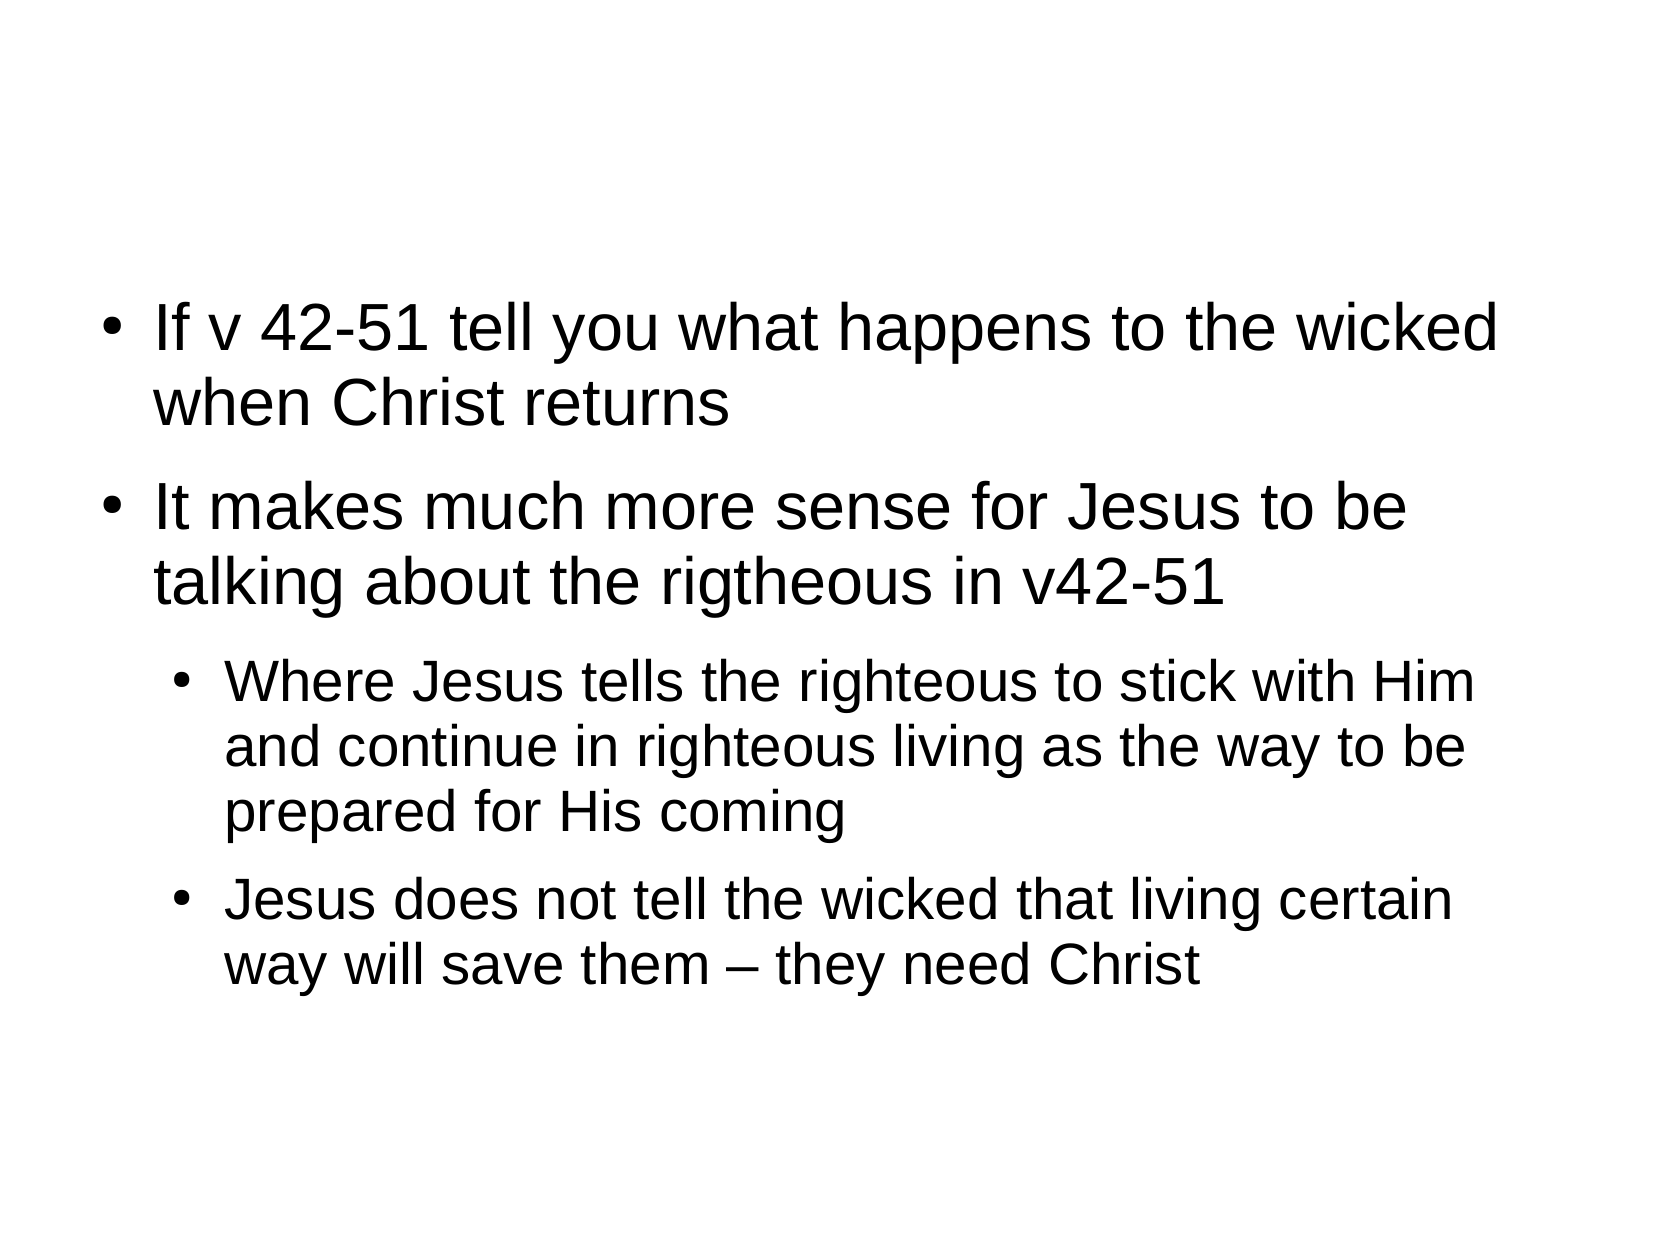

#
If v 42-51 tell you what happens to the wicked when Christ returns
It makes much more sense for Jesus to be talking about the rigtheous in v42-51
Where Jesus tells the righteous to stick with Him and continue in righteous living as the way to be prepared for His coming
Jesus does not tell the wicked that living certain way will save them – they need Christ